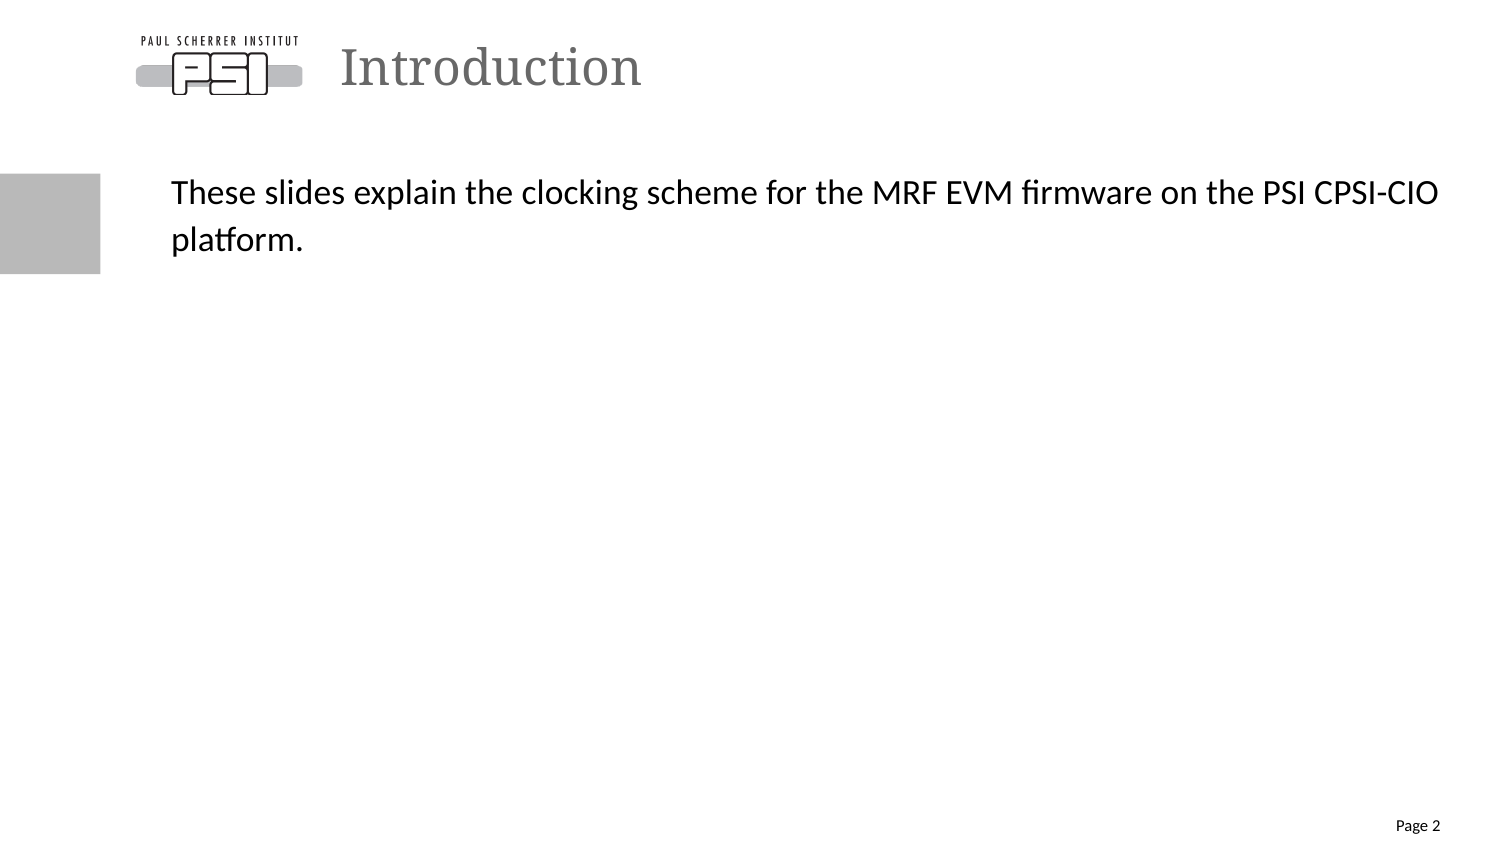

Introduction
# These slides explain the clocking scheme for the MRF EVM firmware on the PSI CPSI-CIO platform.
Page